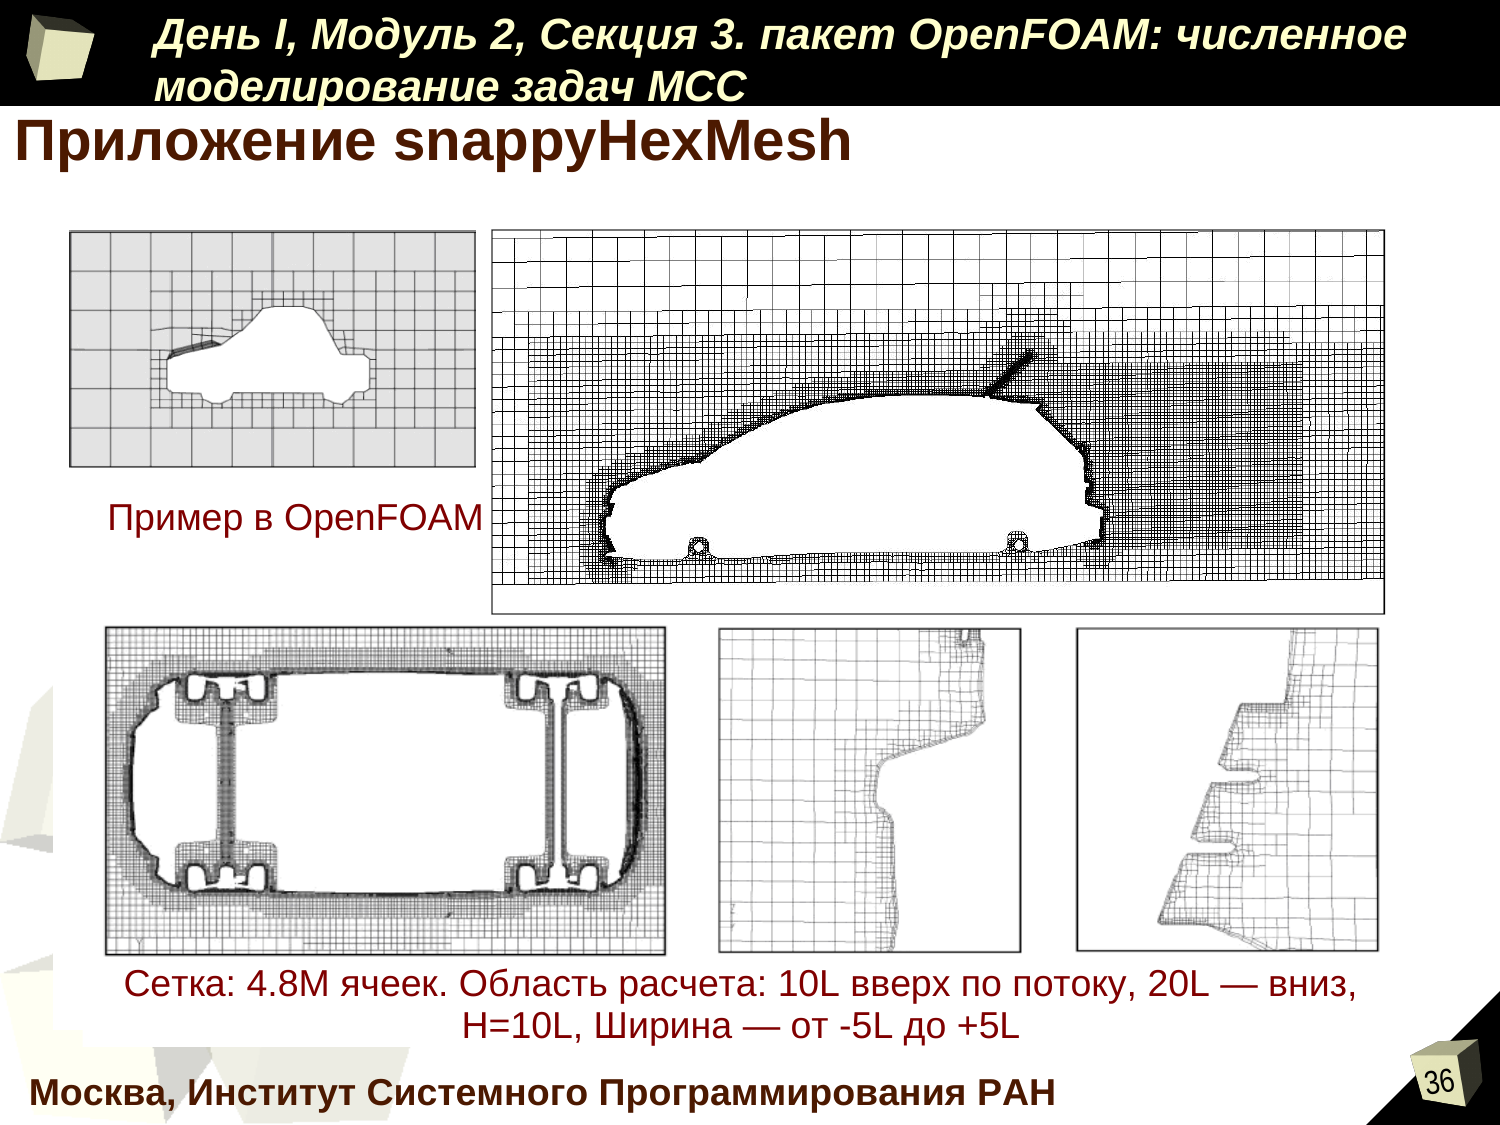

Приложение snappyHexMesh
Пример в OpenFOAM
Сетка: 4.8М ячеек. Область расчета: 10L вверх по потоку, 20L — вниз, H=10L, Ширина — от -5L до +5L